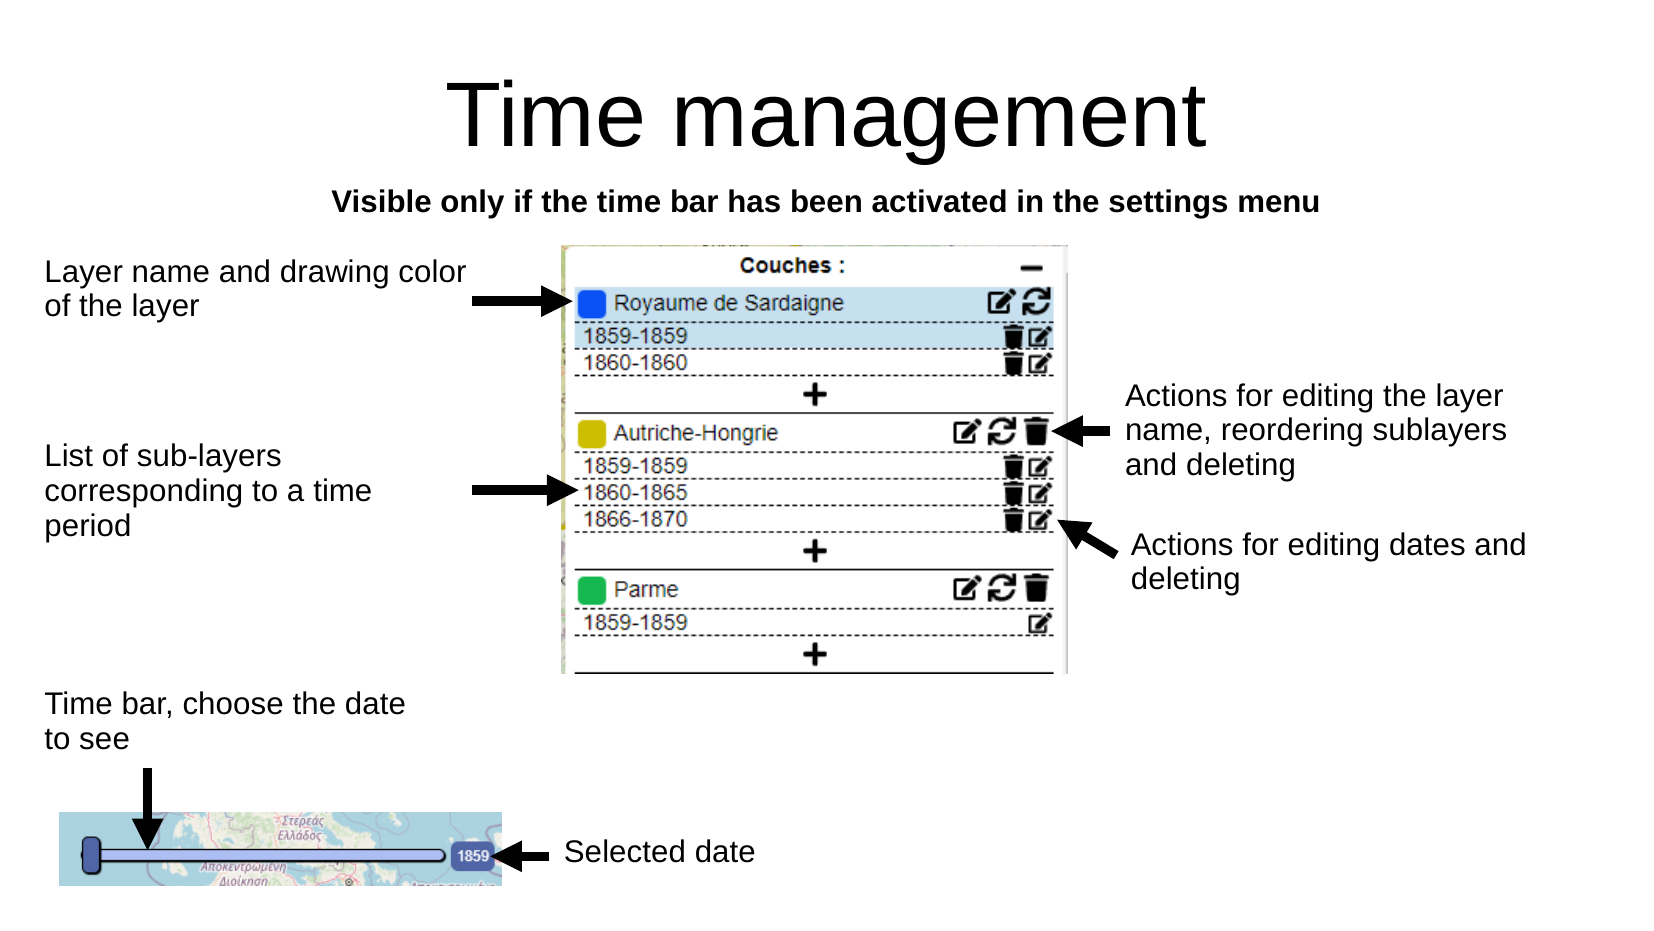

# Time management
Visible only if the time bar has been activated in the settings menu
Layer name and drawing color of the layer
Actions for editing the layer name, reordering sublayers and deleting
List of sub-layers corresponding to a time period
Actions for editing dates and deleting
Time bar, choose the date to see
Selected date